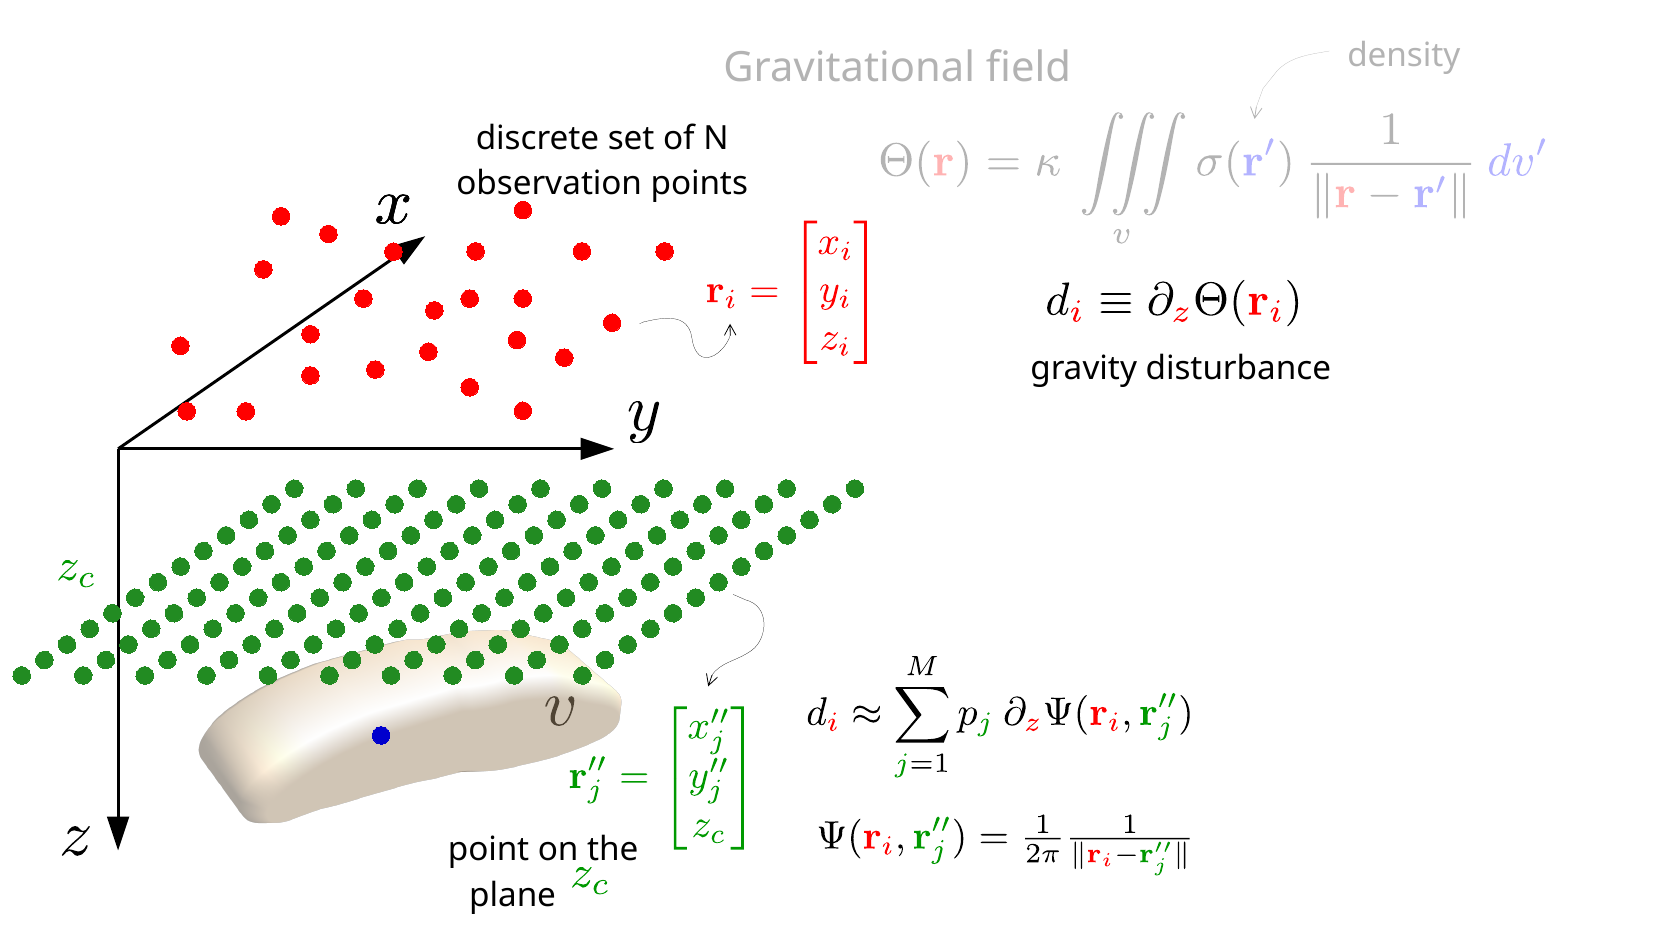

density
Gravitational field
discrete set of N observation points
gravity disturbance
point on the
 plane